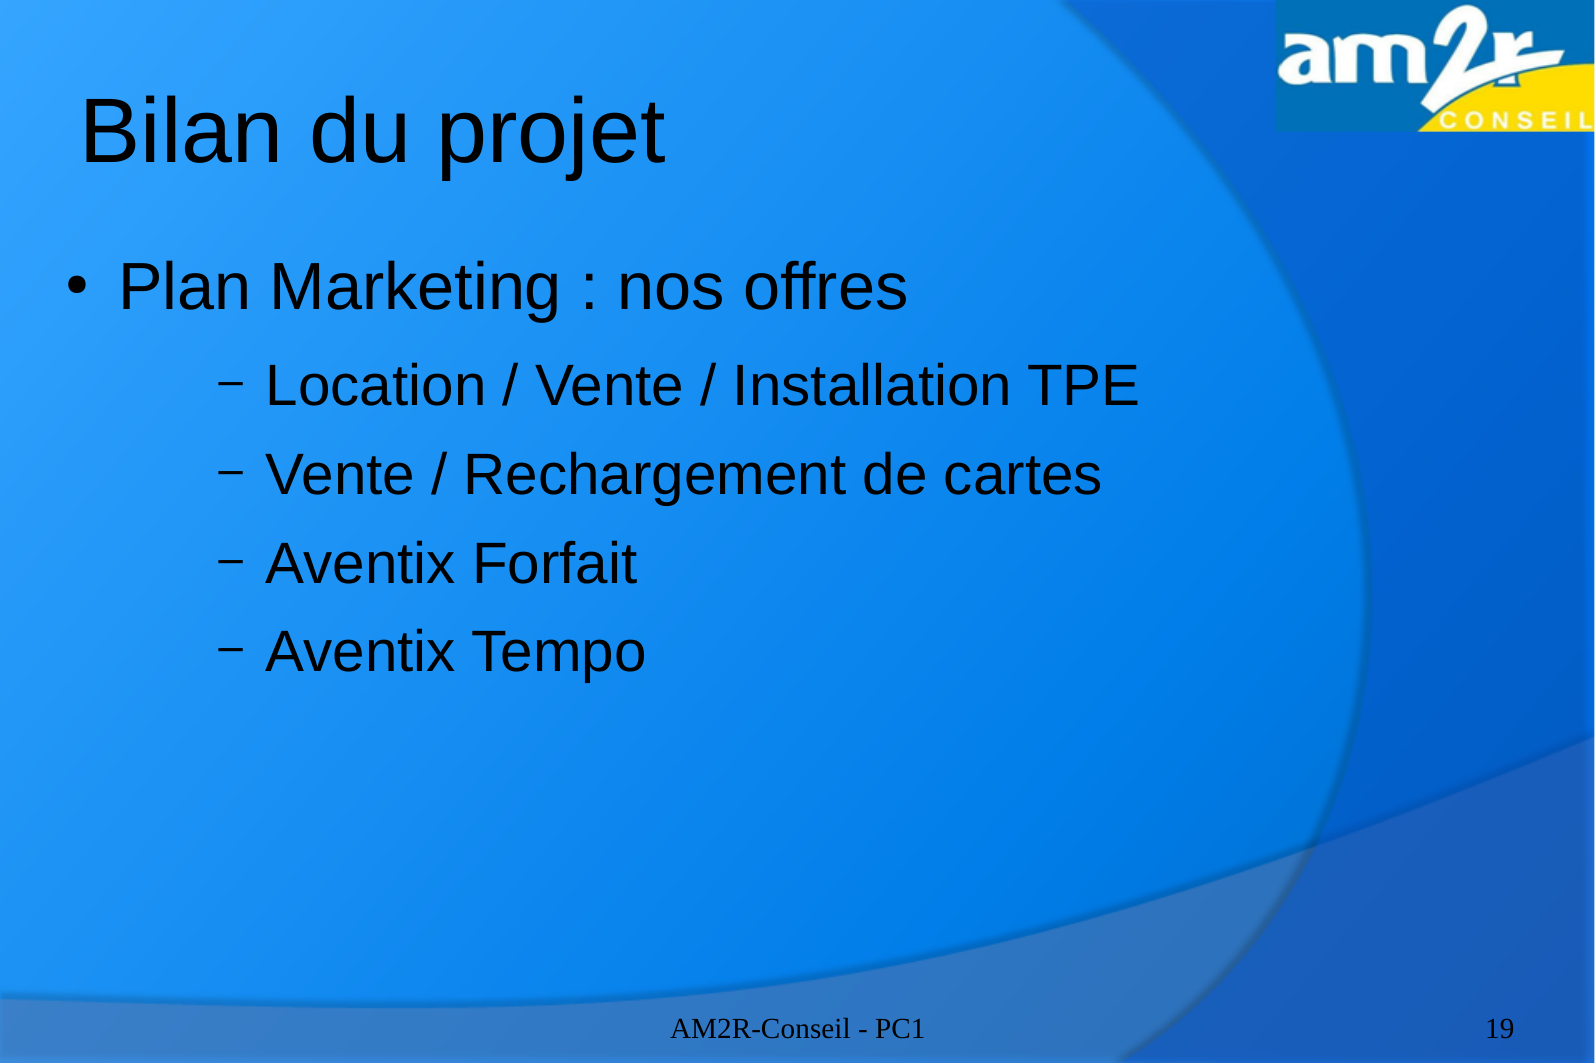

# Bilan du projet
Plan Marketing : nos offres
Location / Vente / Installation TPE
Vente / Rechargement de cartes
Aventix Forfait
Aventix Tempo
AM2R-Conseil - PC1
19